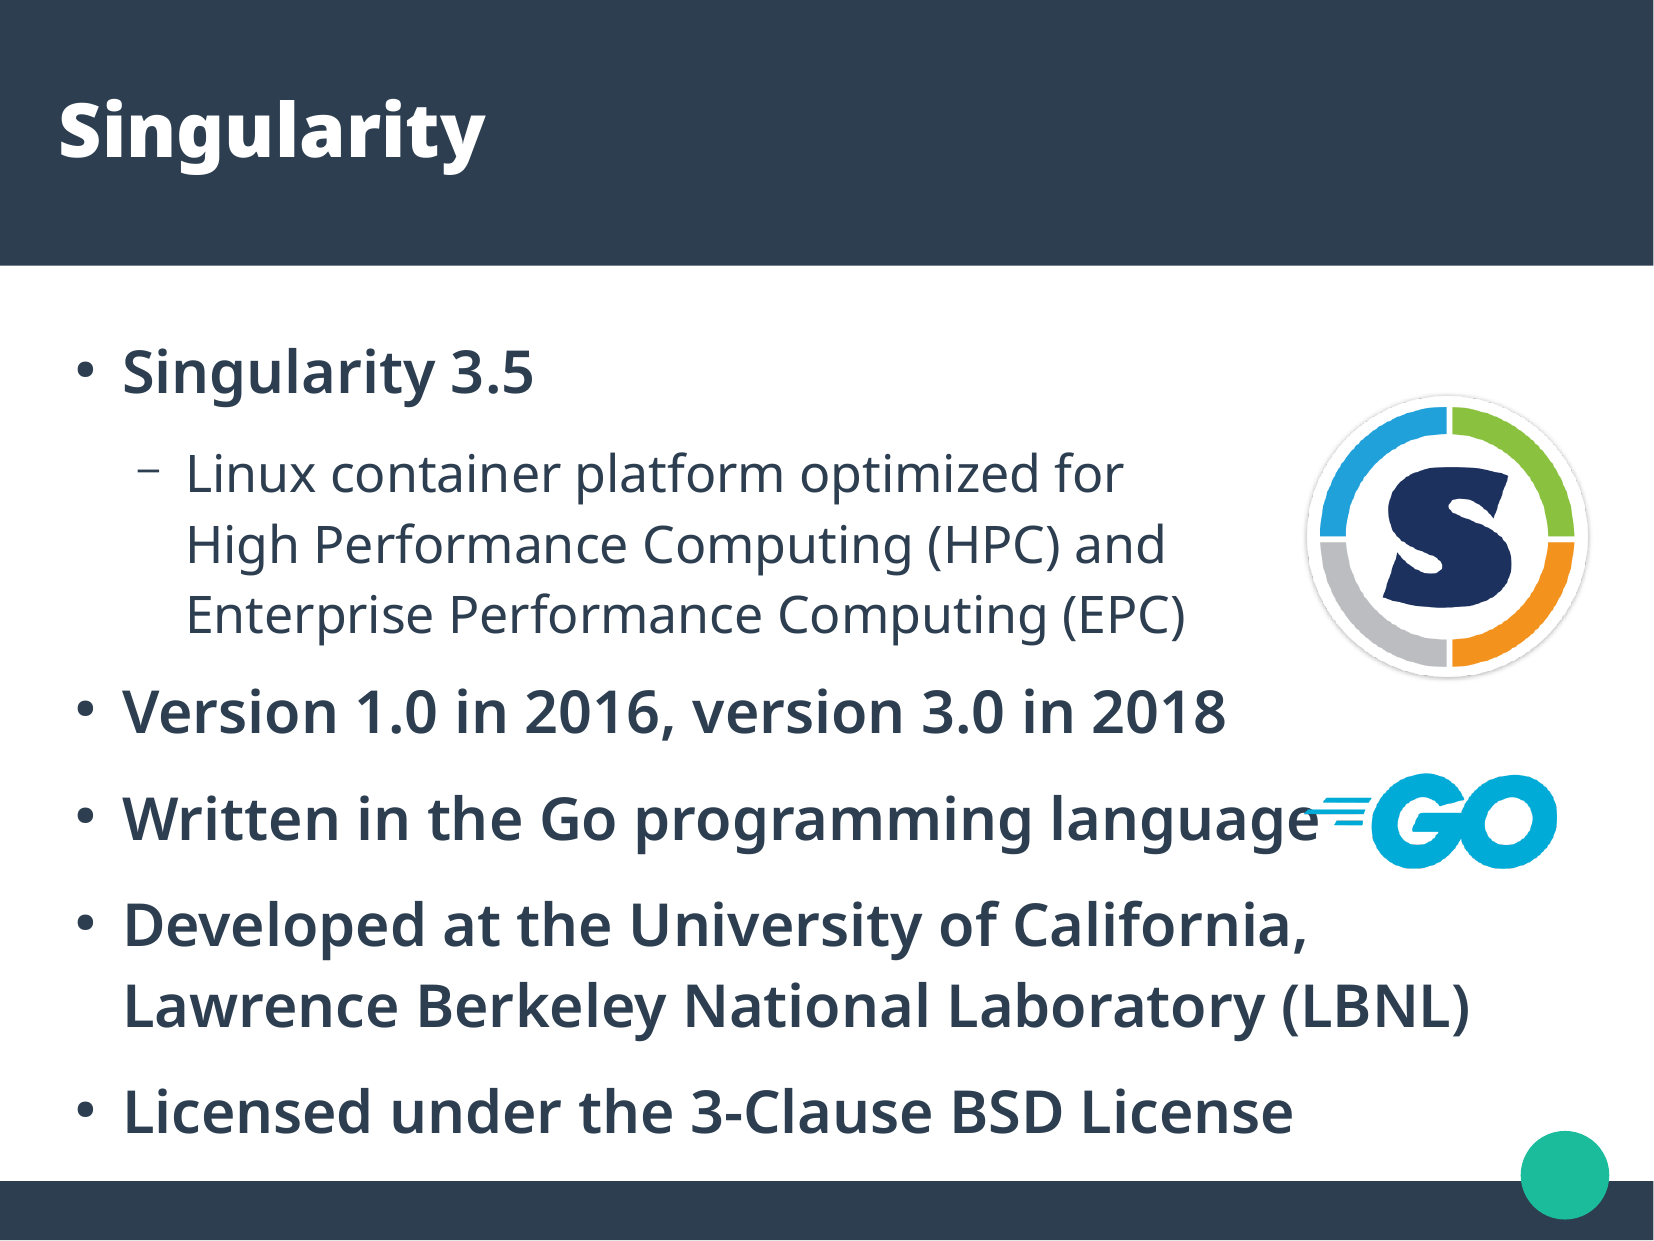

# Singularity
Singularity 3.5
Linux container platform optimized for
High Performance Computing (HPC) and
Enterprise Performance Computing (EPC)
Version 1.0 in 2016, version 3.0 in 2018
Written in the Go programming language
Developed at the University of California,
Lawrence Berkeley National Laboratory (LBNL)
Licensed under the 3-Clause BSD License